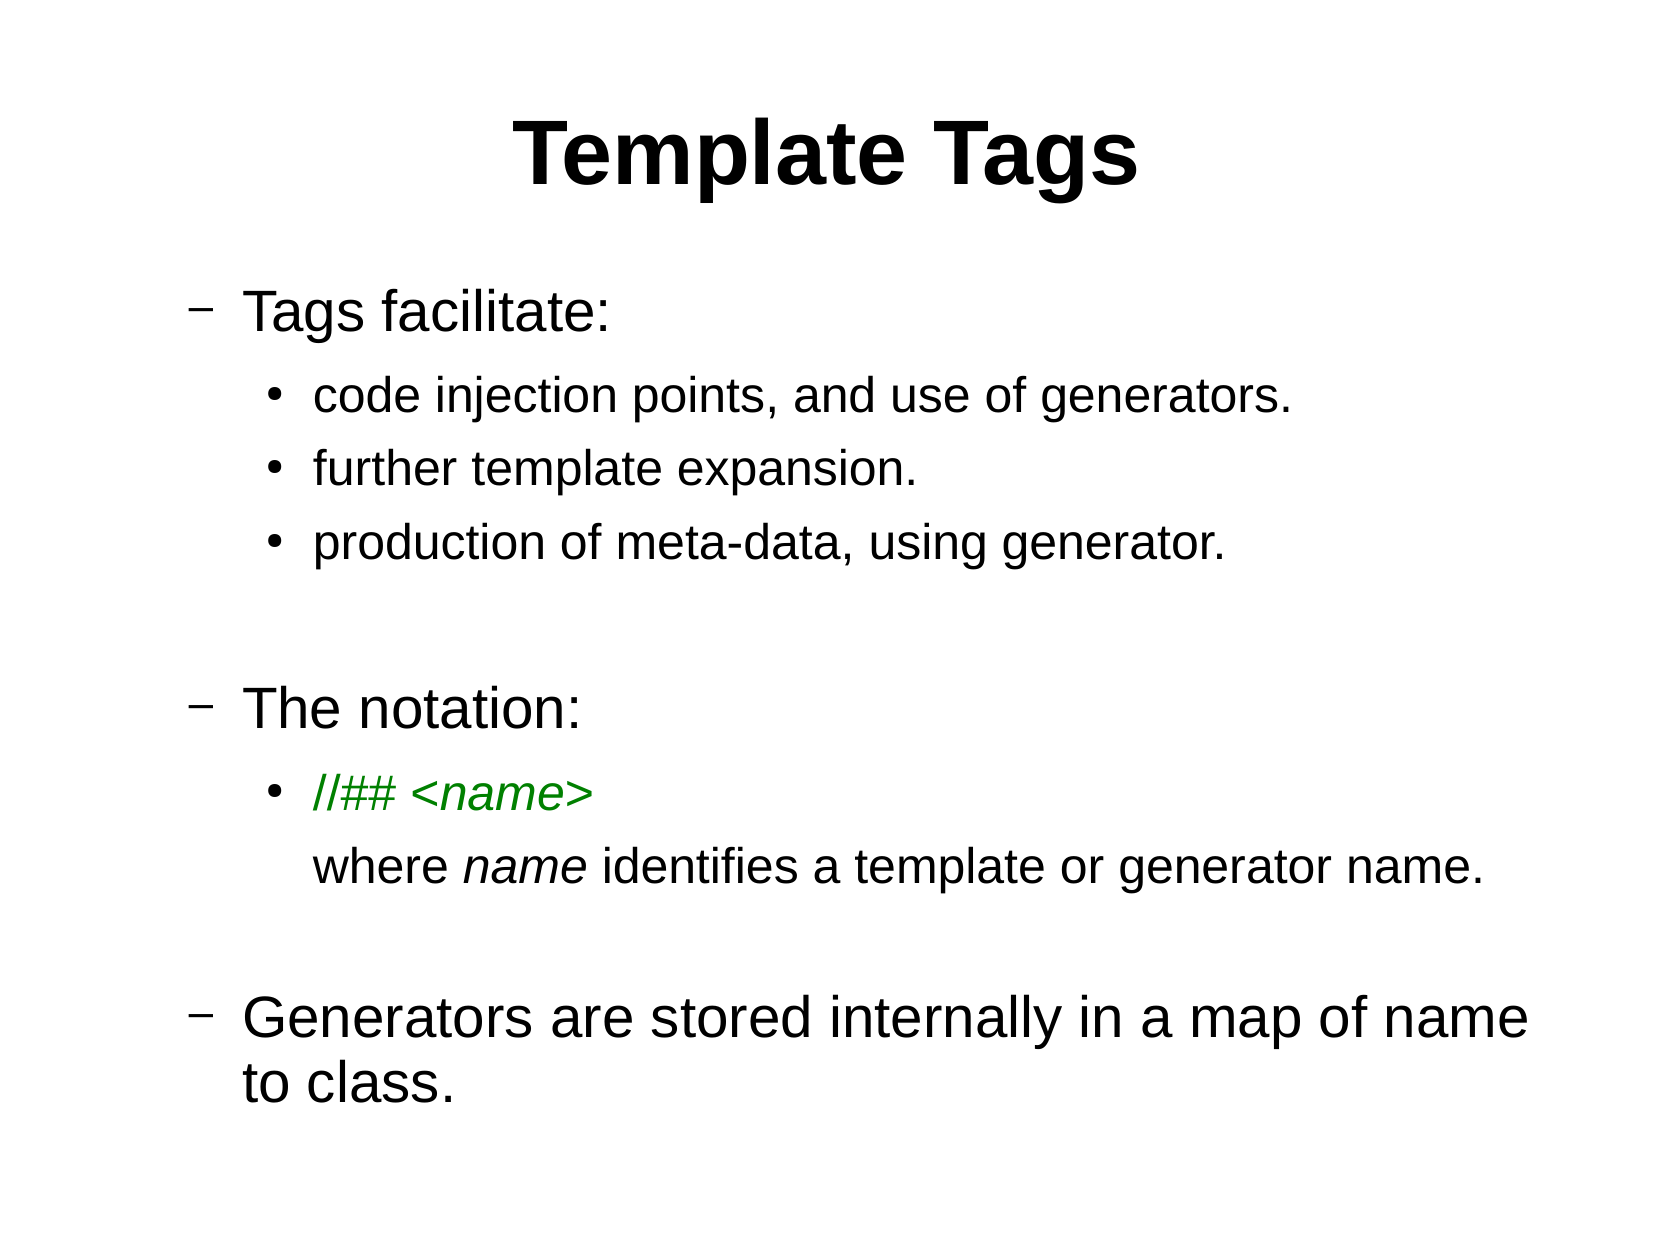

# Template Tags
Tags facilitate:
code injection points, and use of generators.
further template expansion.
production of meta-data, using generator.
The notation:
//## <name>
where name identifies a template or generator name.
Generators are stored internally in a map of name to class.